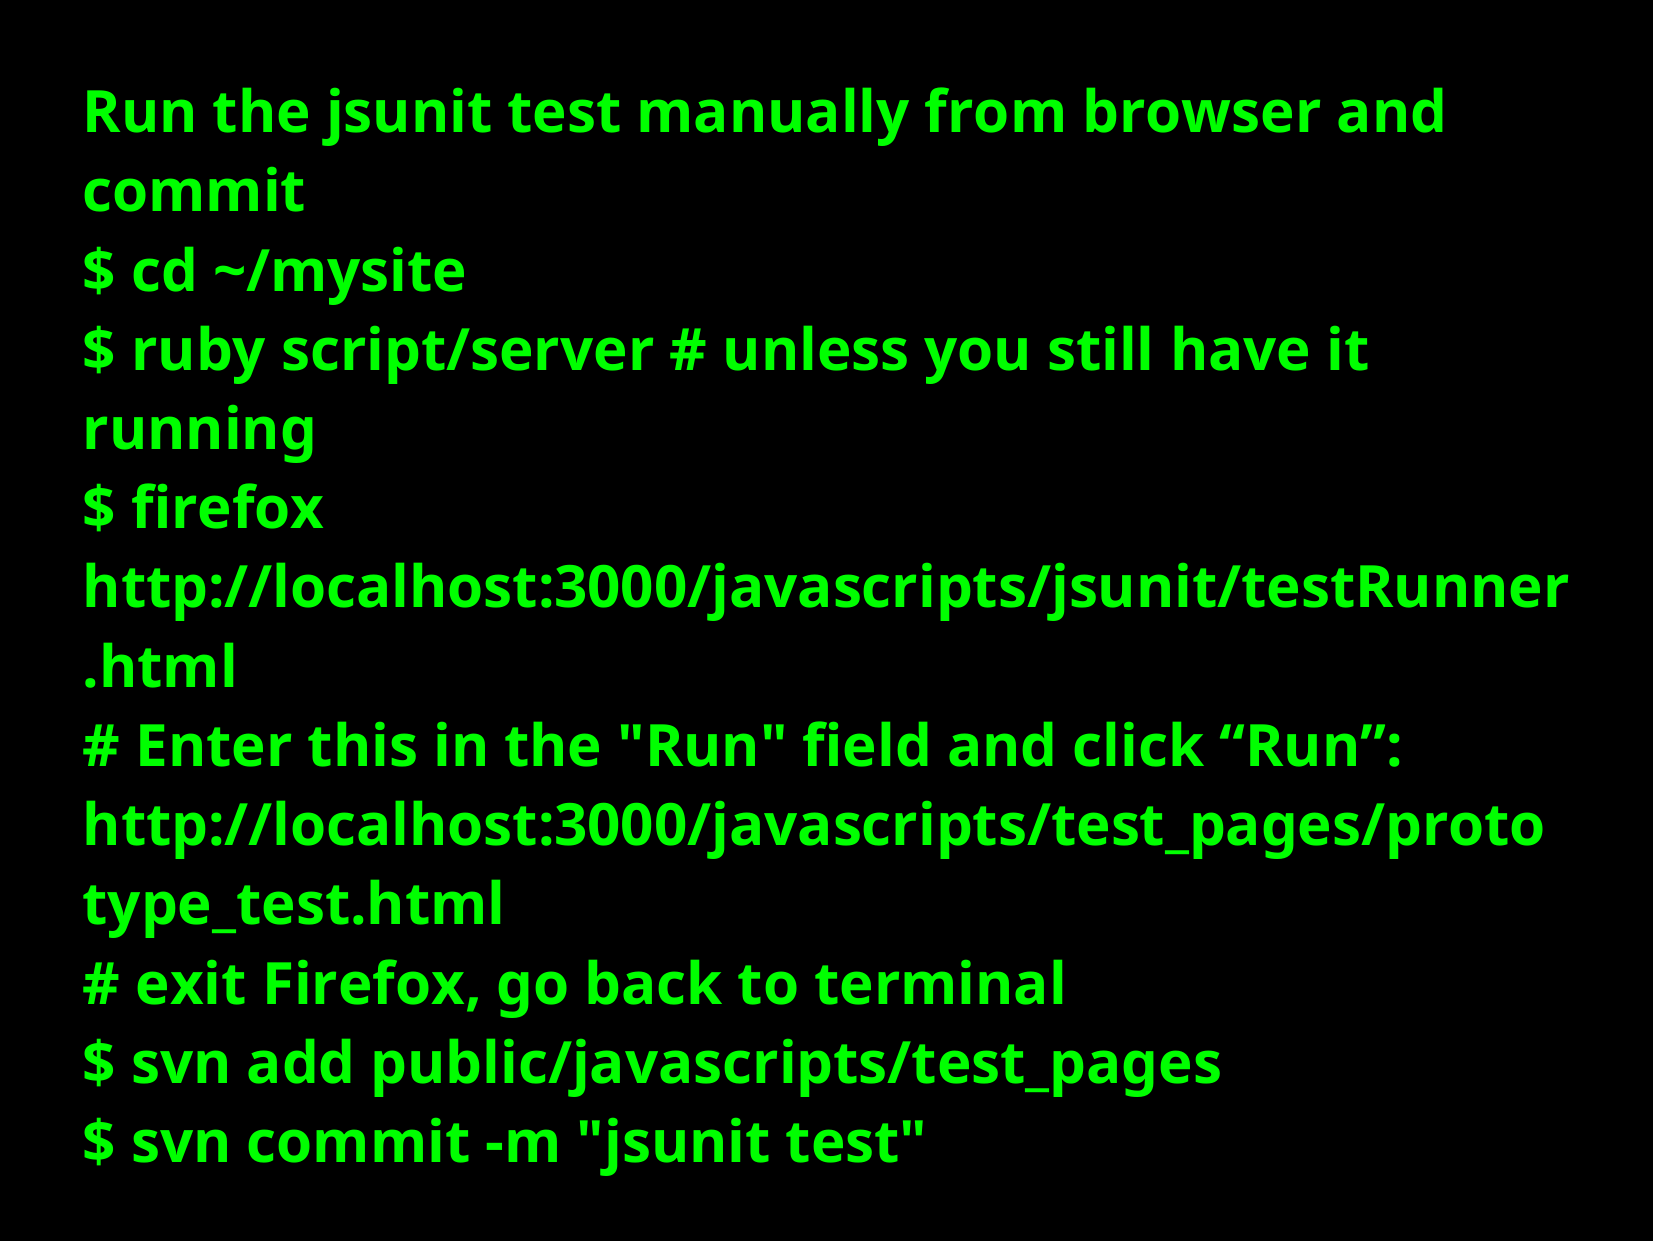

# Run the jsunit test manually from browser and commit $ cd ~/mysite $ ruby script/server # unless you still have it running $ firefox http://localhost:3000/javascripts/jsunit/testRunner.html # Enter this in the "Run" field and click “Run”: http://localhost:3000/javascripts/test_pages/prototype_test.html # exit Firefox, go back to terminal $ svn add public/javascripts/test_pages $ svn commit -m "jsunit test"